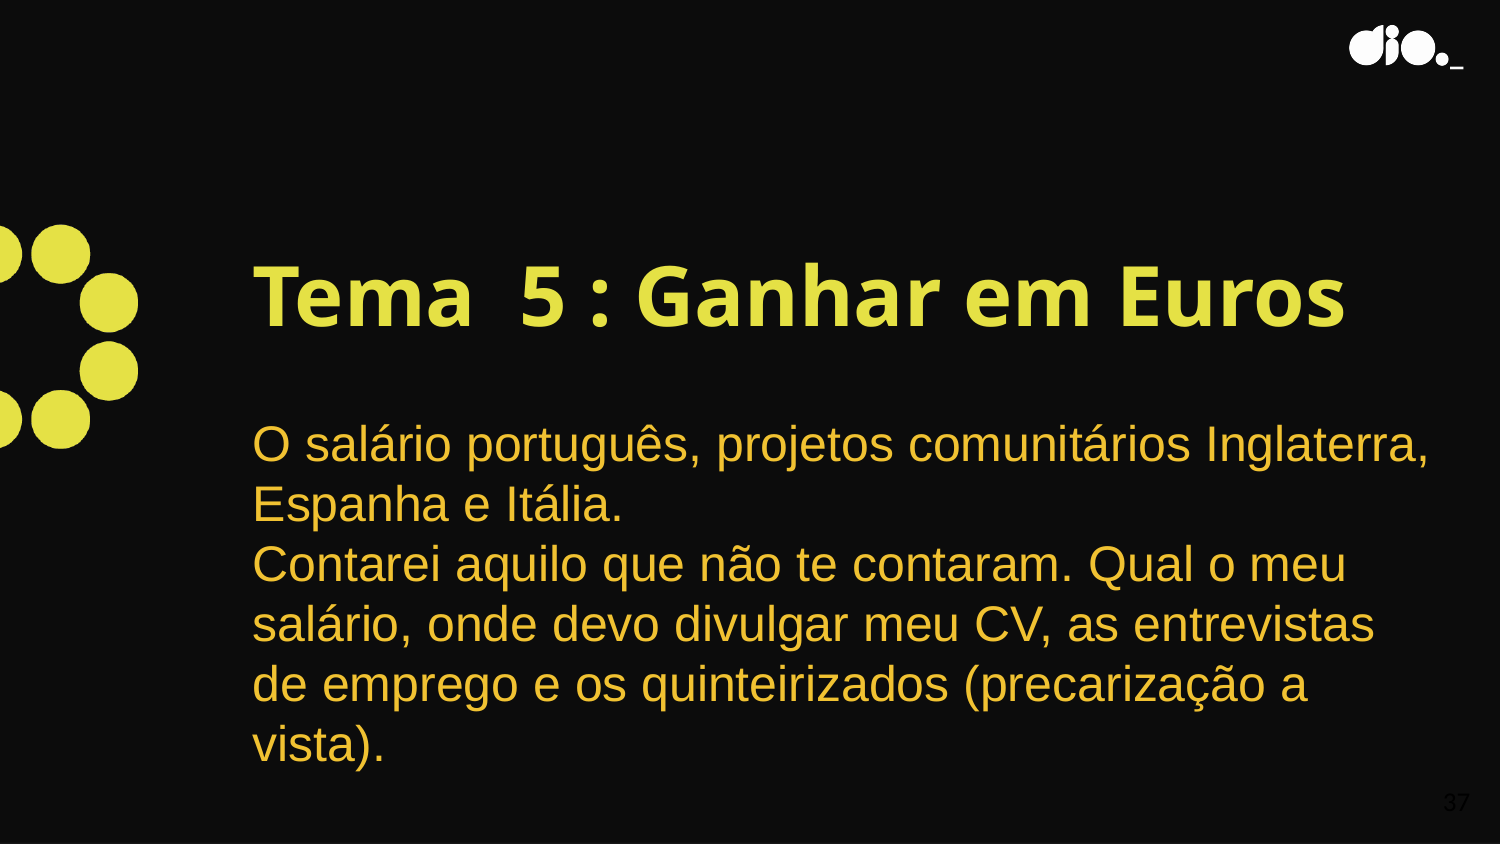

Tema 5 : Ganhar em Euros
O salário português, projetos comunitários Inglaterra, Espanha e Itália.
Contarei aquilo que não te contaram. Qual o meu salário, onde devo divulgar meu CV, as entrevistas de emprego e os quinteirizados (precarização a vista).